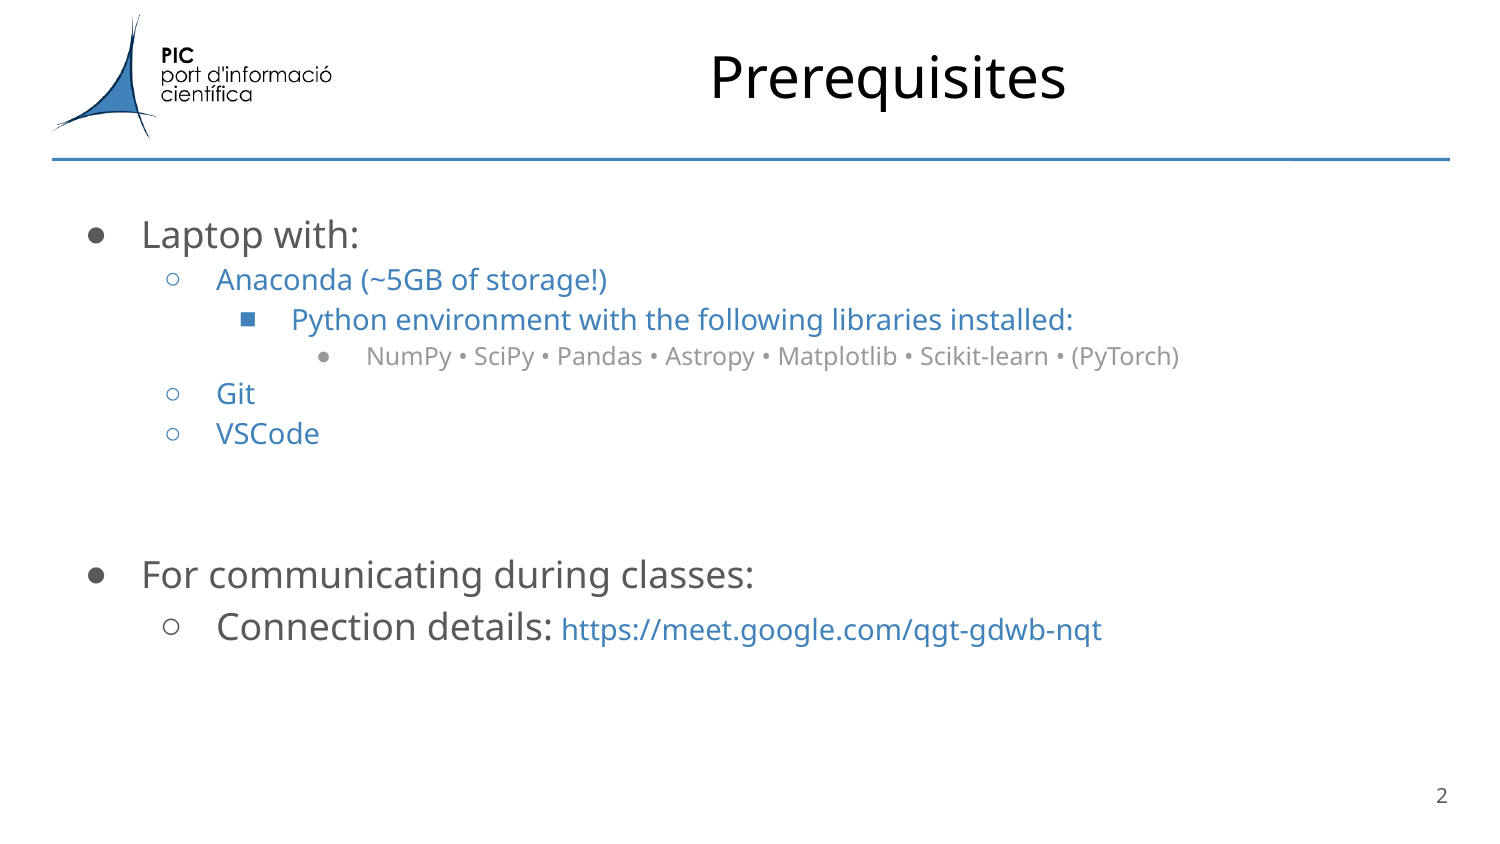

# Prerequisites
Laptop with:
Anaconda (~5GB of storage!)
Python environment with the following libraries installed:
NumPy • SciPy • Pandas • Astropy • Matplotlib • Scikit-learn • (PyTorch)
Git
VSCode
For communicating during classes:
Connection details: https://meet.google.com/qgt-gdwb-nqt